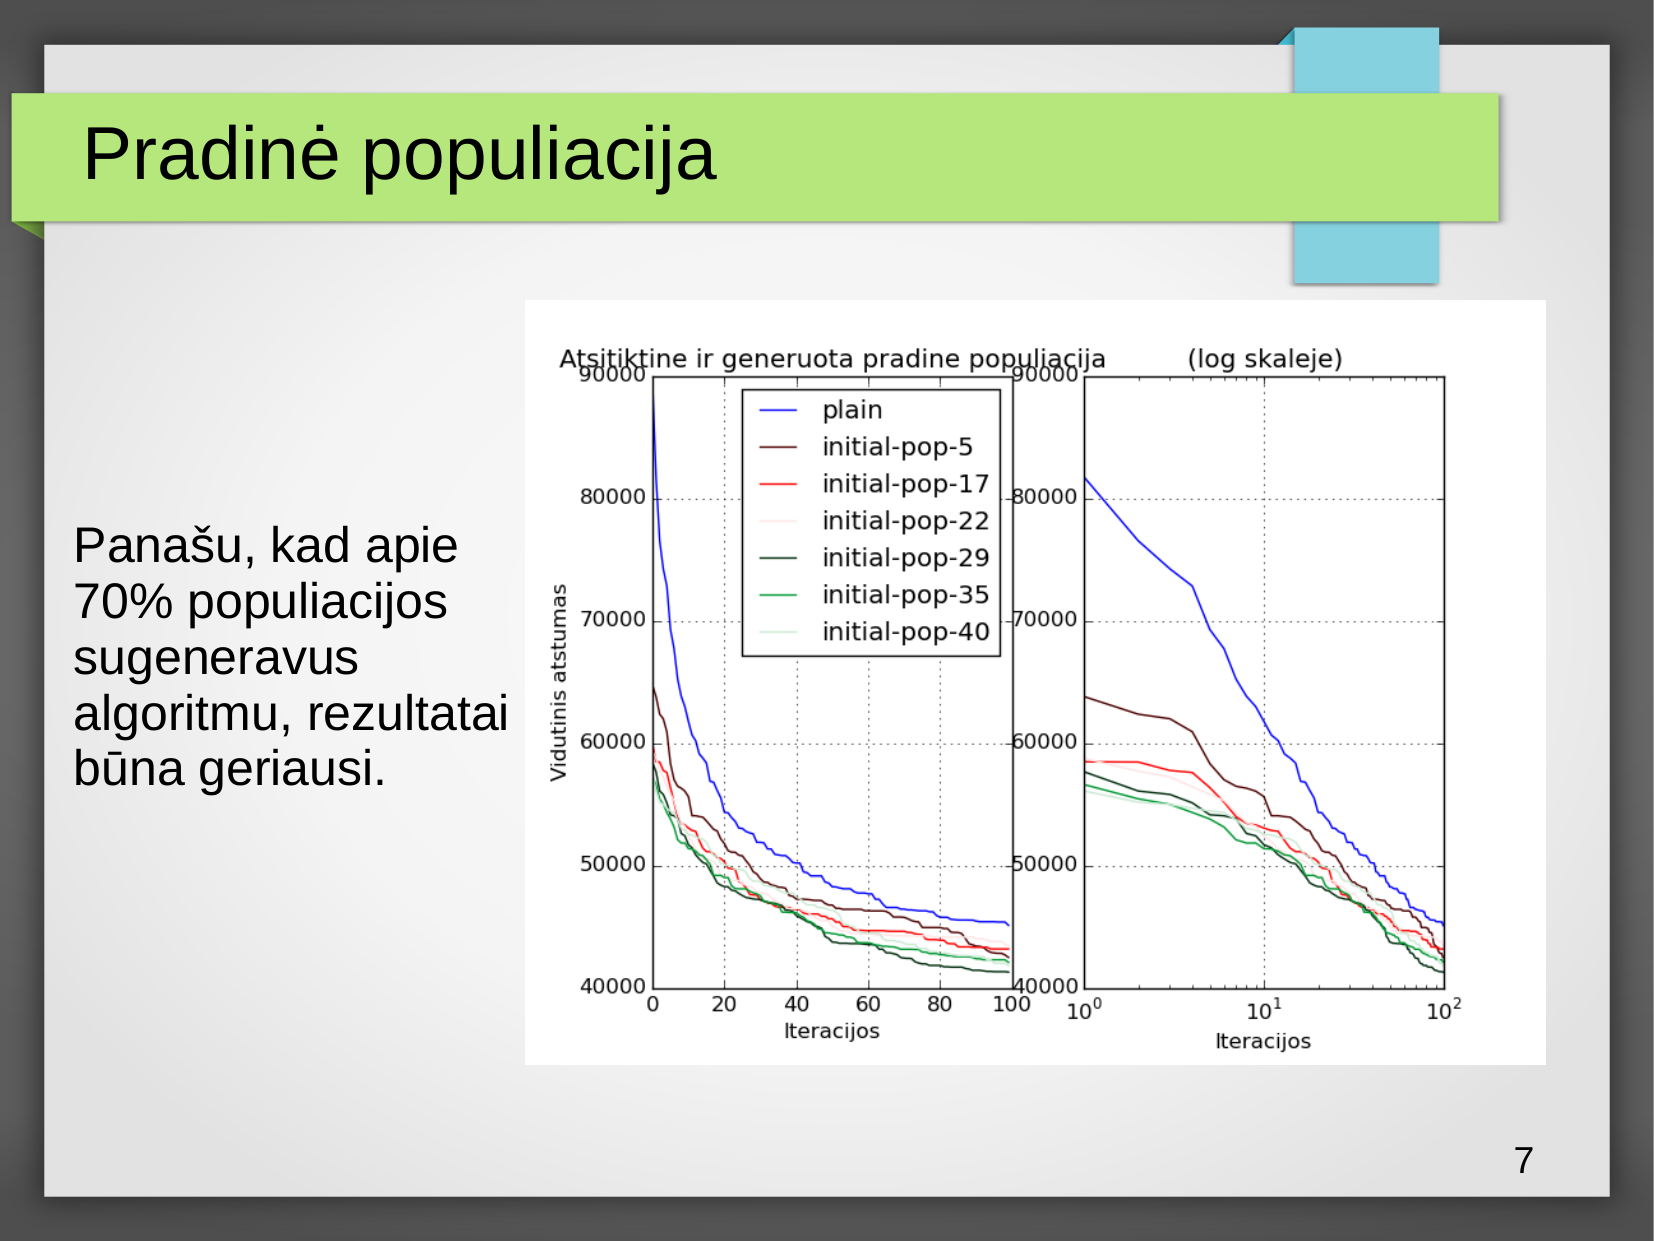

# Pradinė populiacija
Panašu, kad apie 70% populiacijos sugeneravus algoritmu, rezultatai būna geriausi.